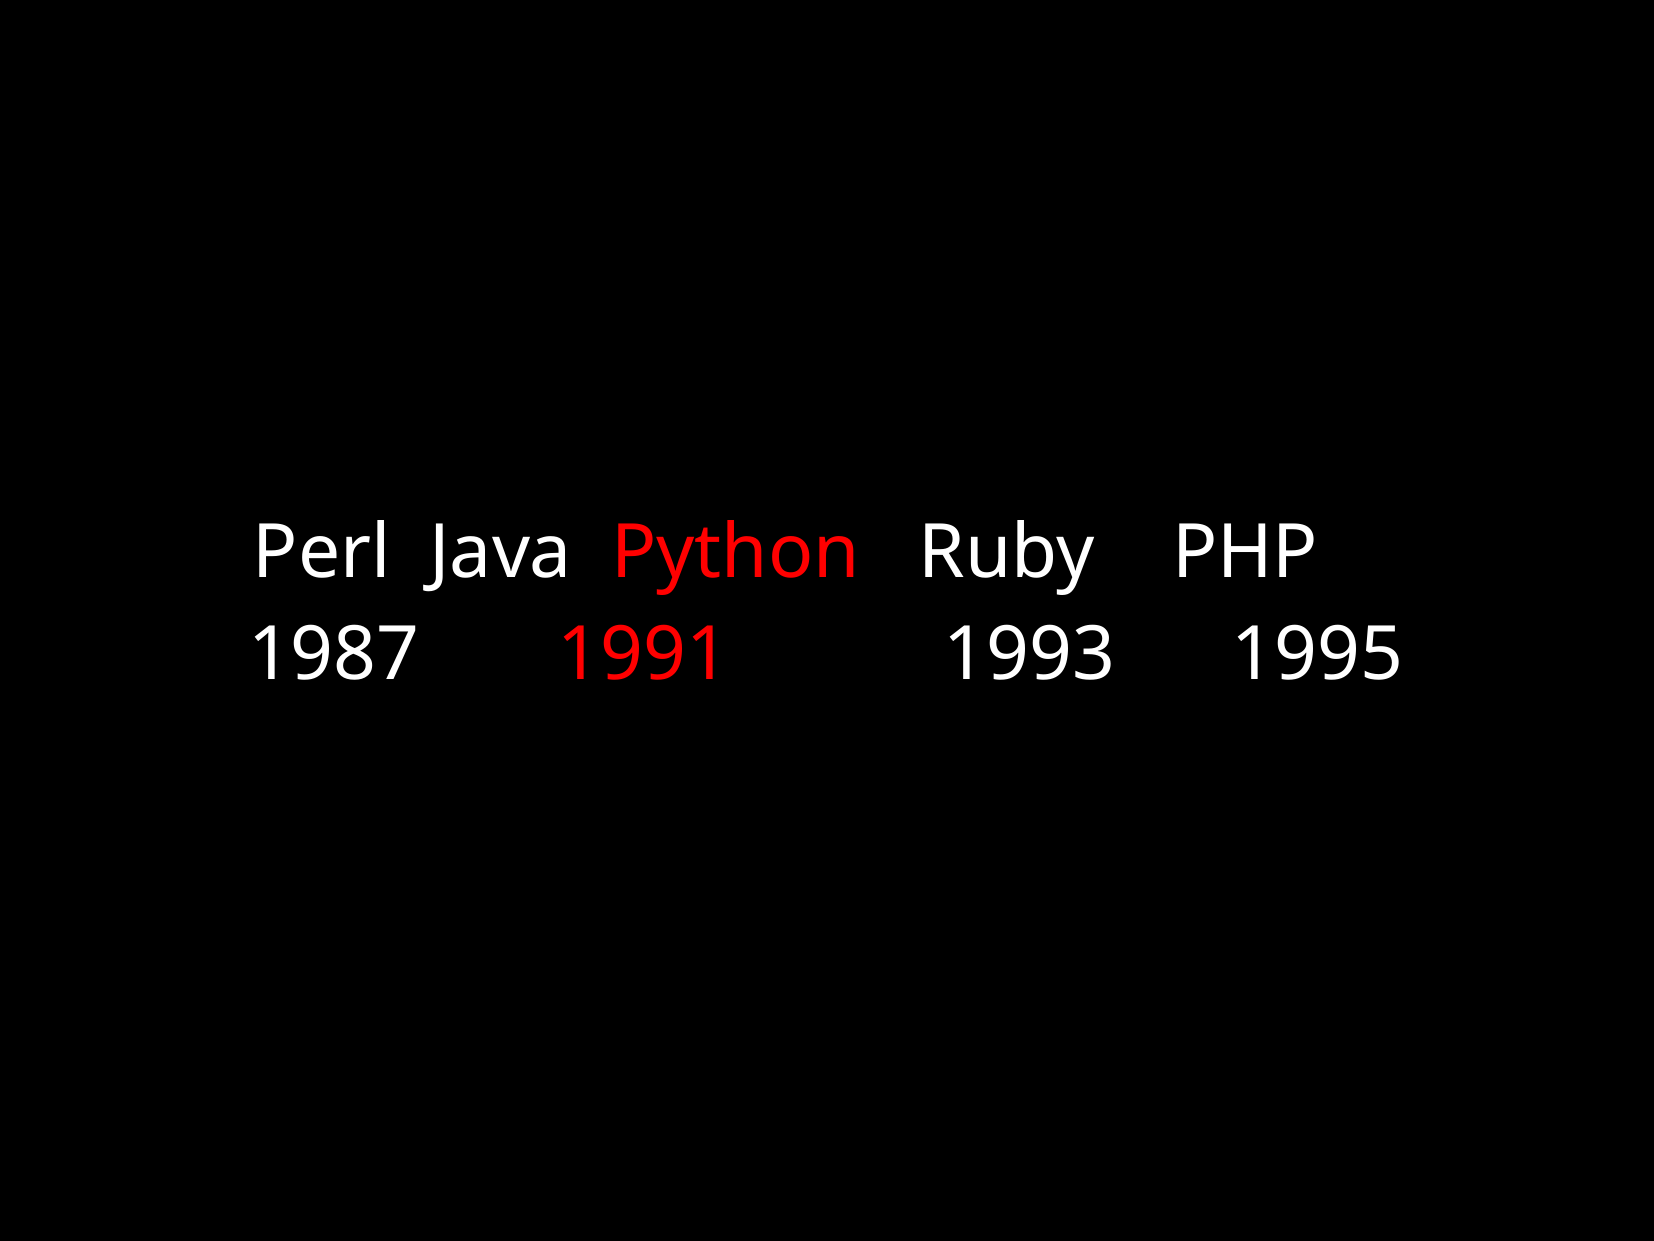

Perl Java Python Ruby PHP
 1987 1991 1993 1995